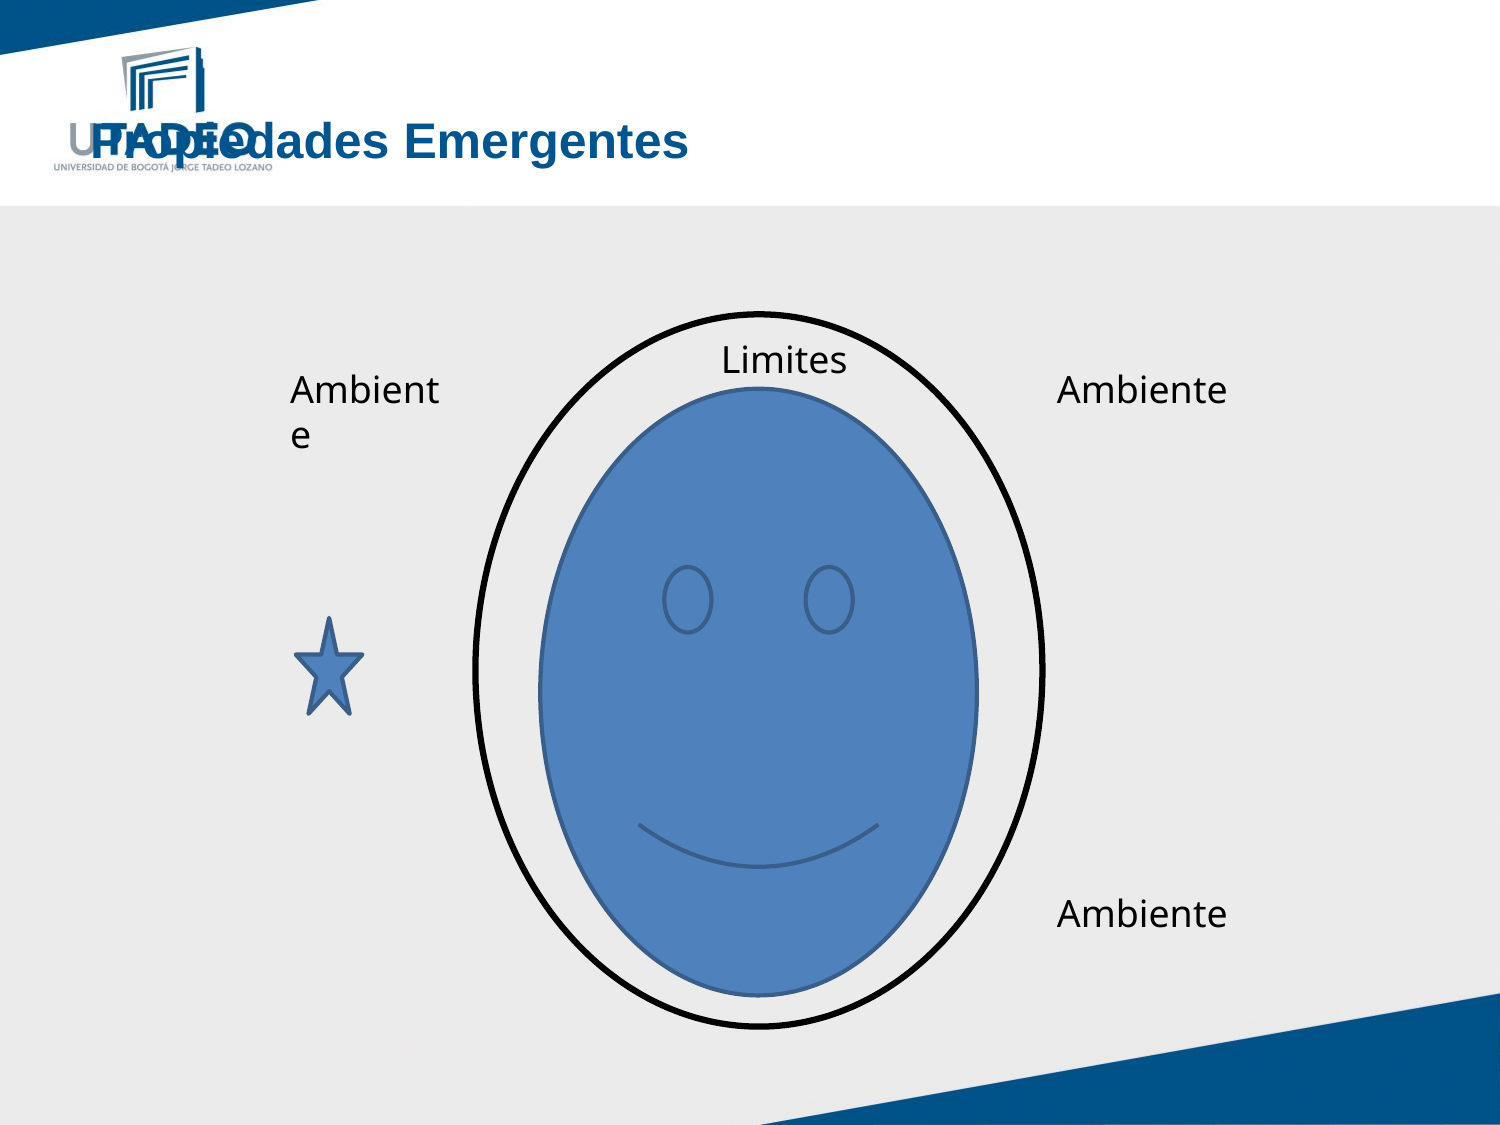

# Propiedades Emergentes
Limites
Ambiente
Ambiente
Subsistemas
Ambiente